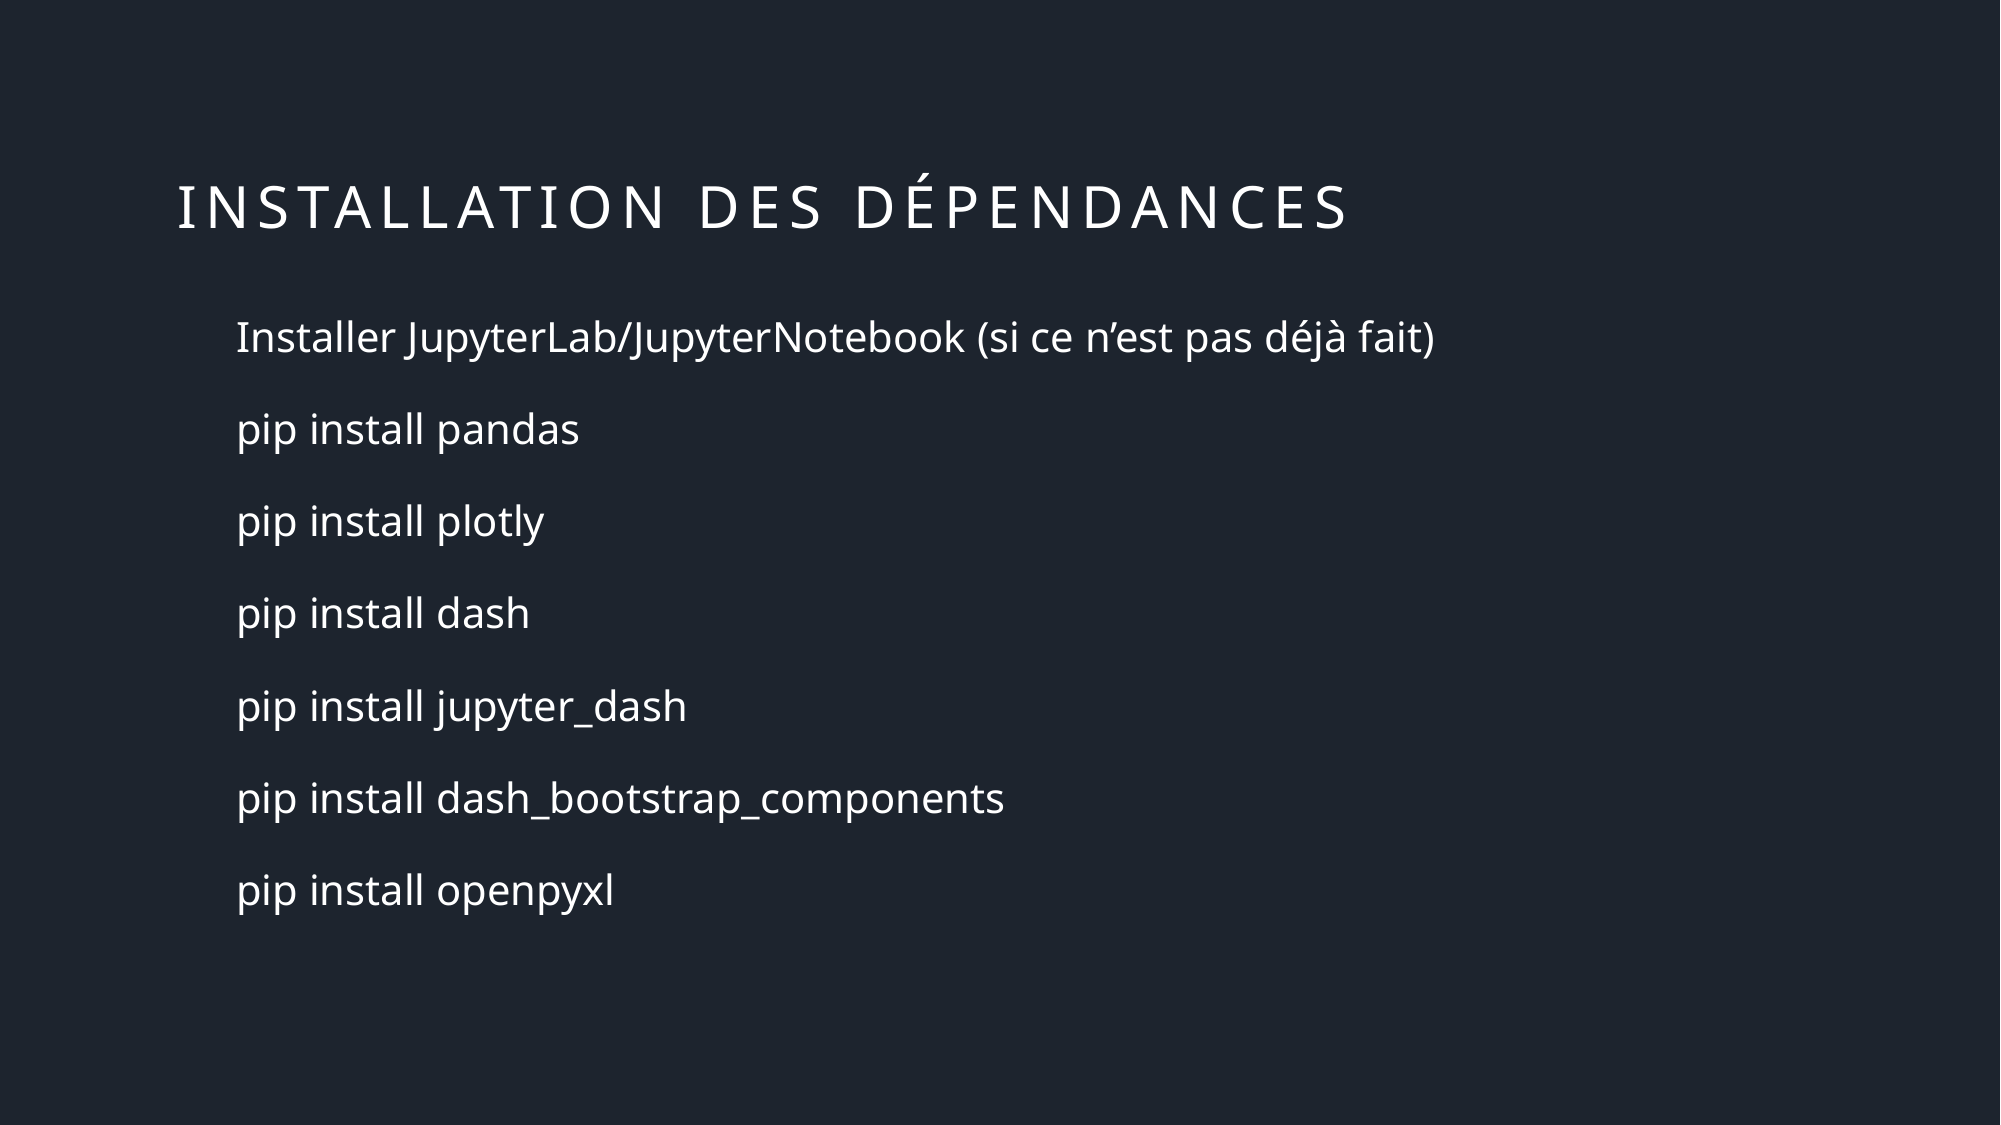

# Installation des dépendances
Installer JupyterLab/JupyterNotebook (si ce n’est pas déjà fait)
pip install pandas
pip install plotly
pip install dash
pip install jupyter_dash
pip install dash_bootstrap_components
pip install openpyxl